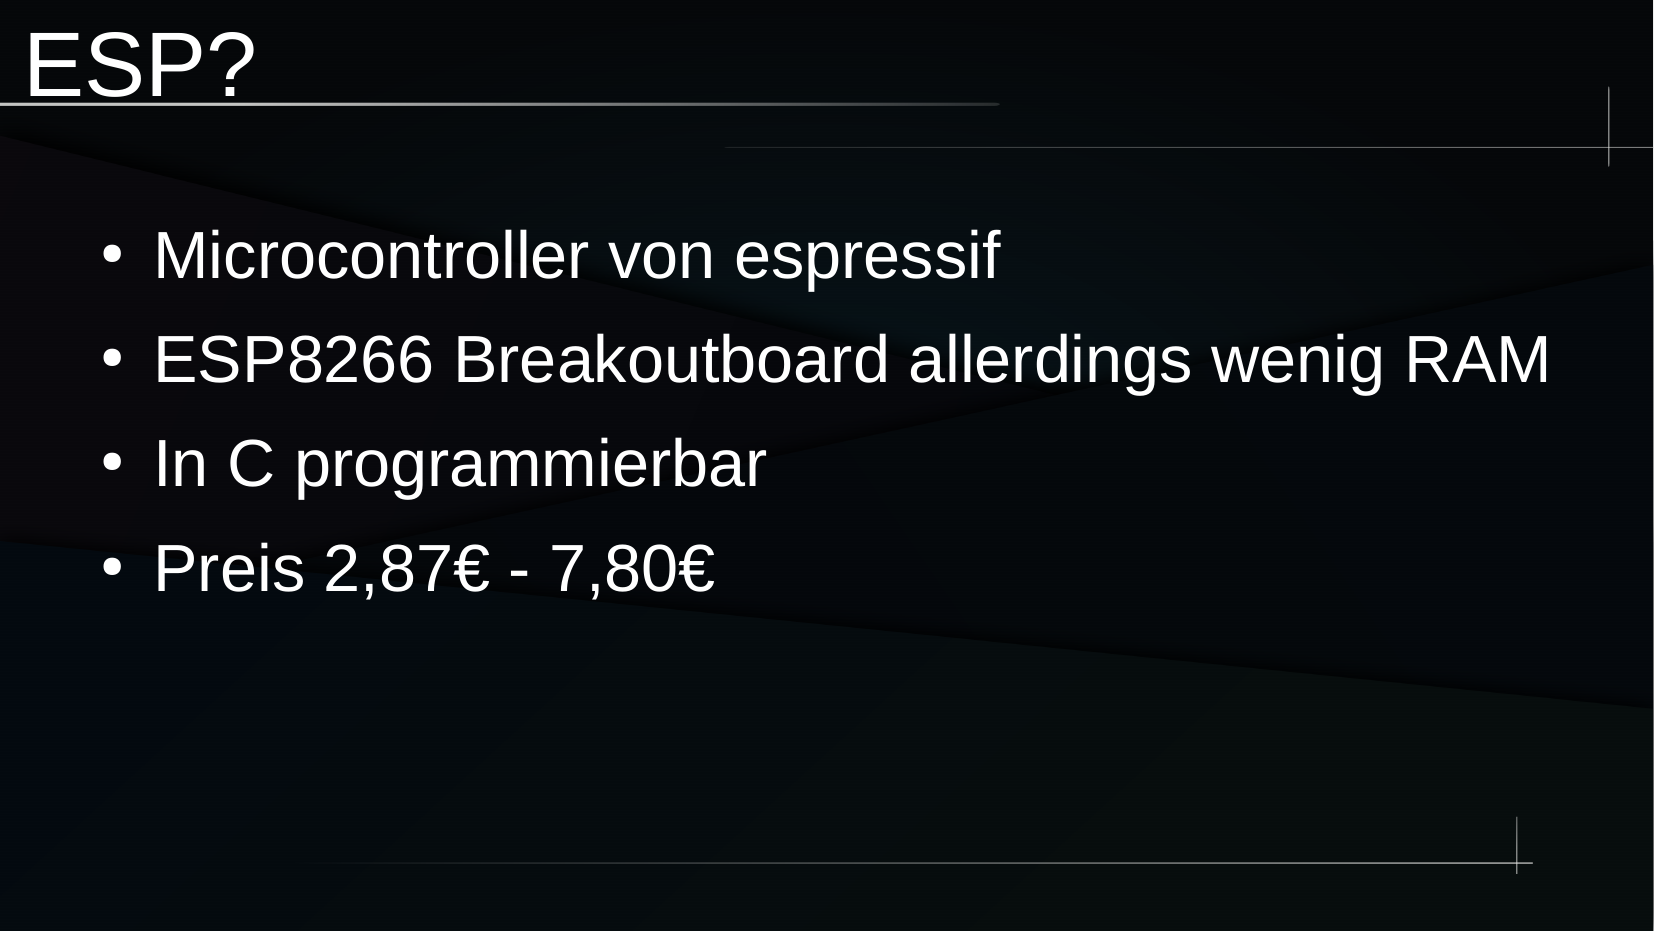

# ESP?
Microcontroller von espressif
ESP8266 Breakoutboard allerdings wenig RAM
In C programmierbar
Preis 2,87€ - 7,80€